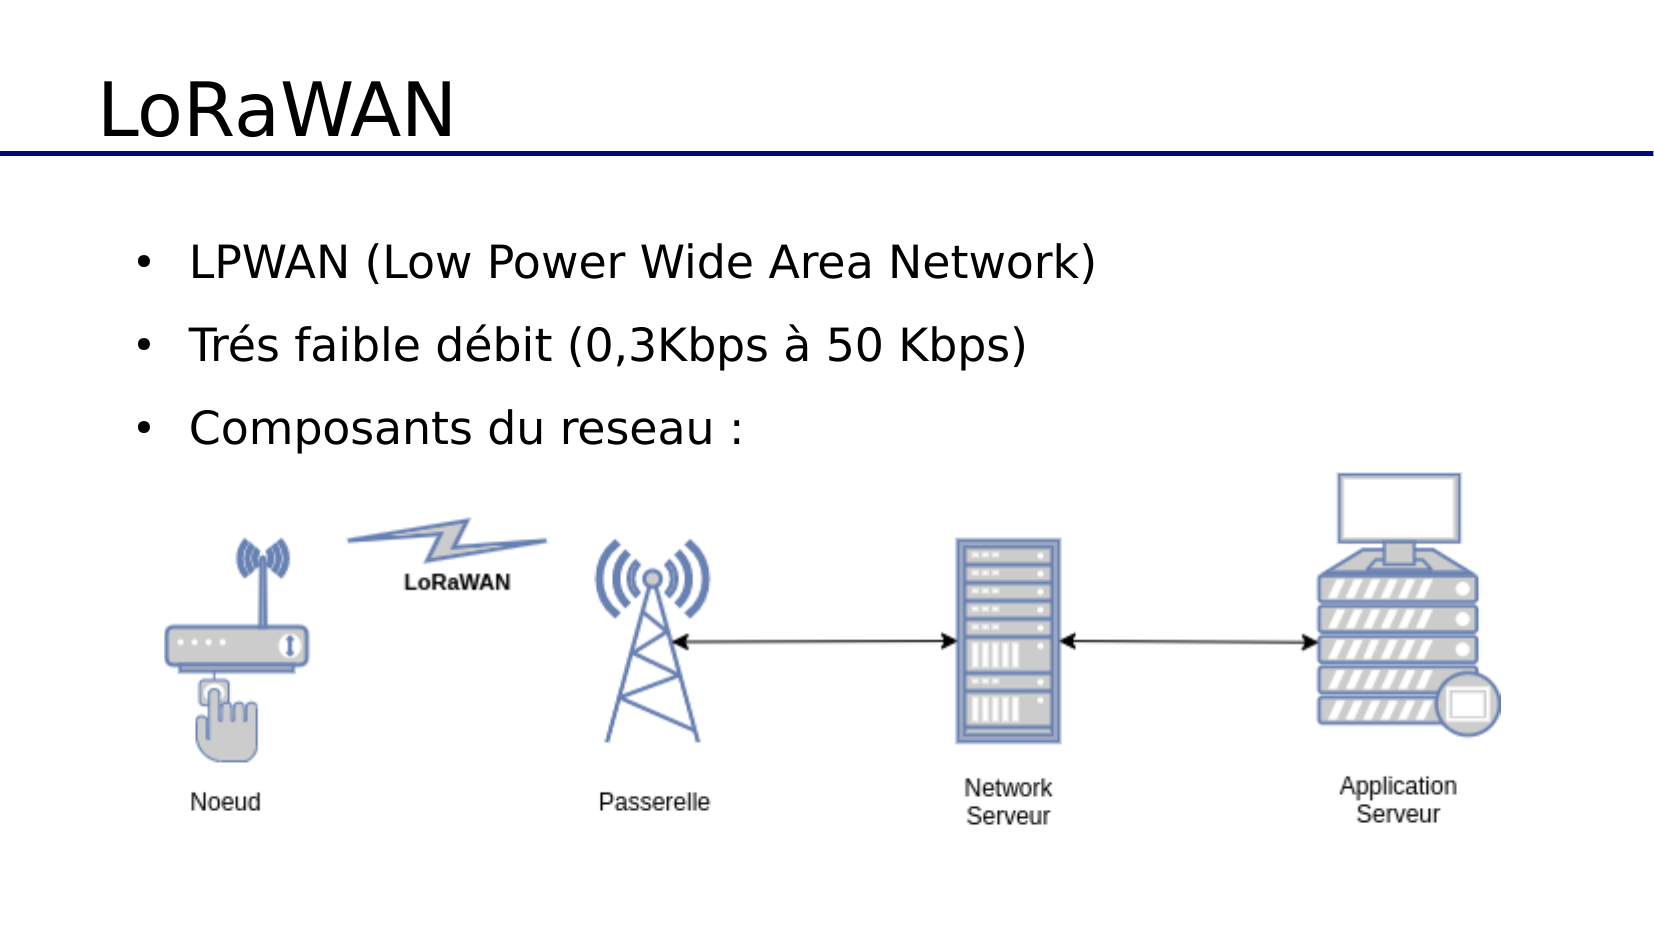

LoRaWAN
# LPWAN (Low Power Wide Area Network)
Trés faible débit (0,3Kbps à 50 Kbps)
Composants du reseau :